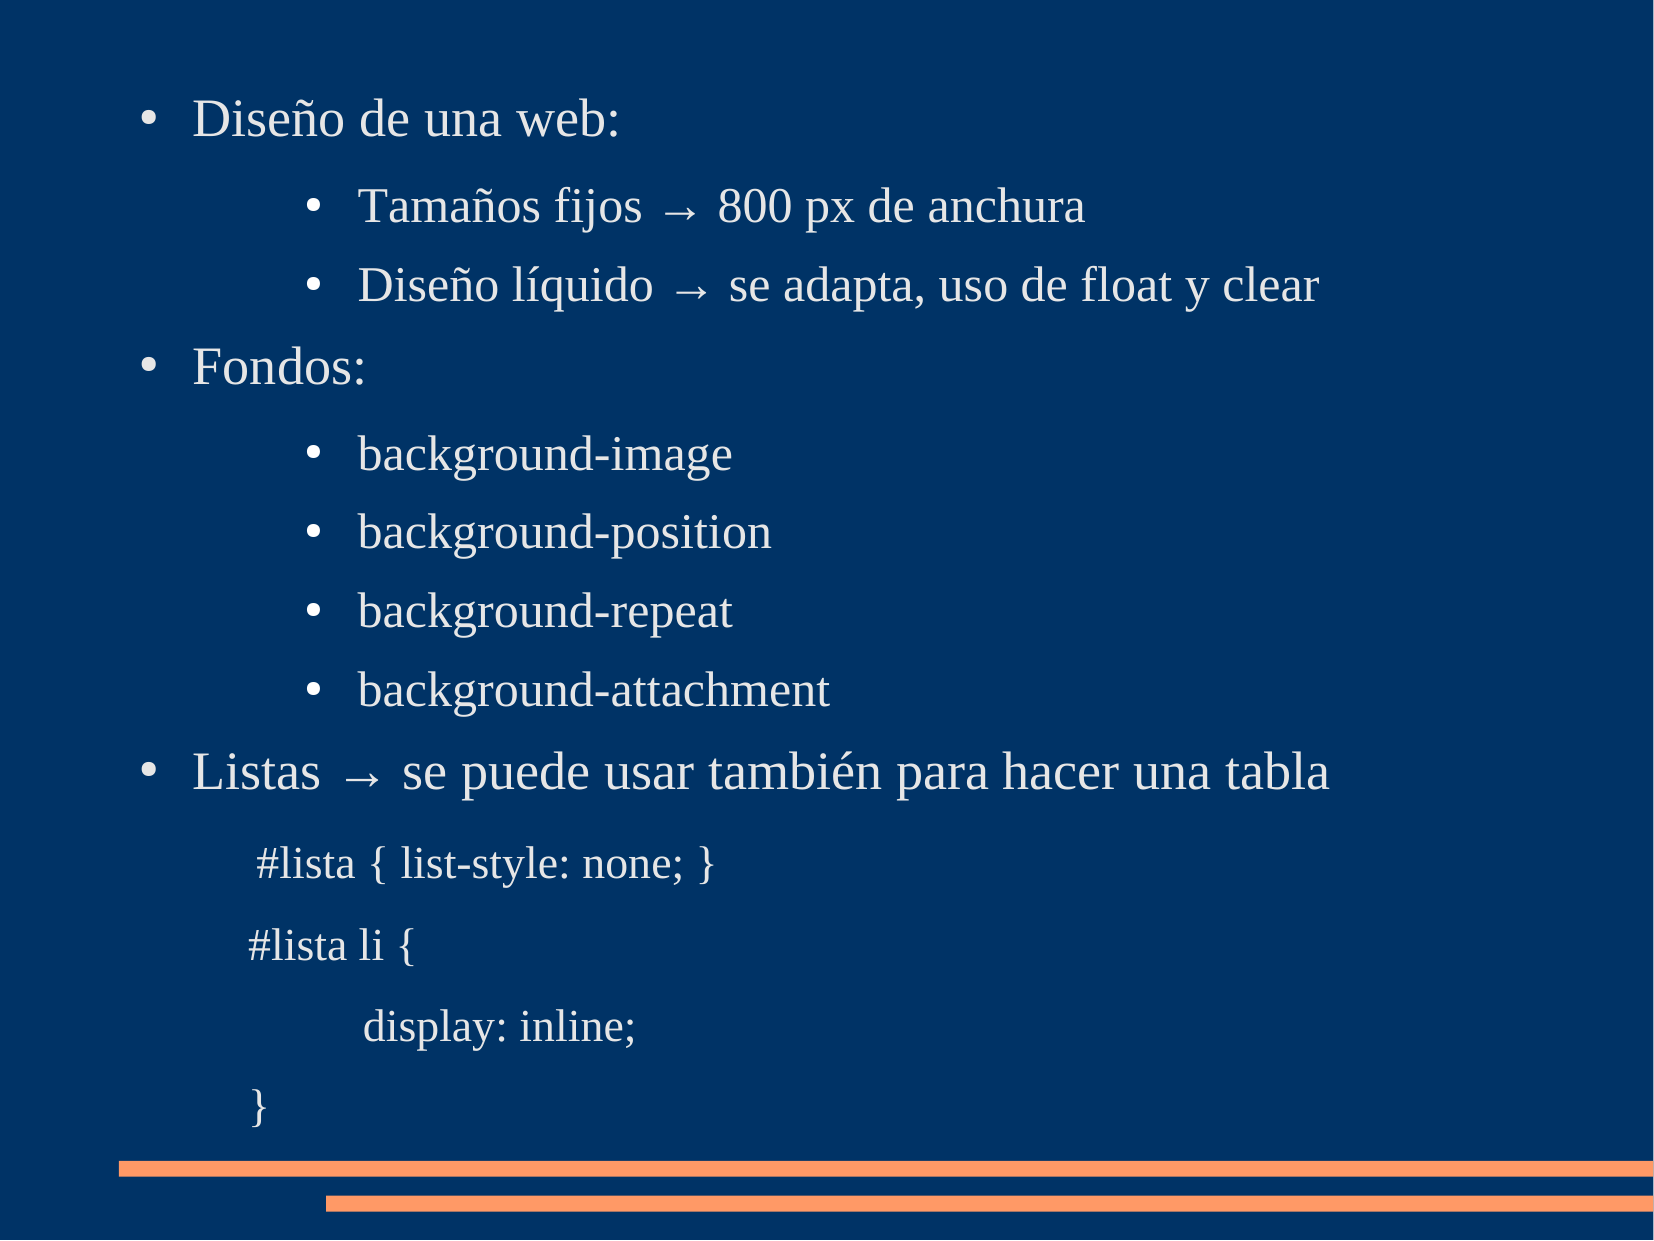

# Diseño de una web:
Tamaños fijos → 800 px de anchura
Diseño líquido → se adapta, uso de float y clear
Fondos:
background-image
background-position
background-repeat
background-attachment
Listas → se puede usar también para hacer una tabla
 #lista { list-style: none; }
 #lista li {
 display: inline;
 }